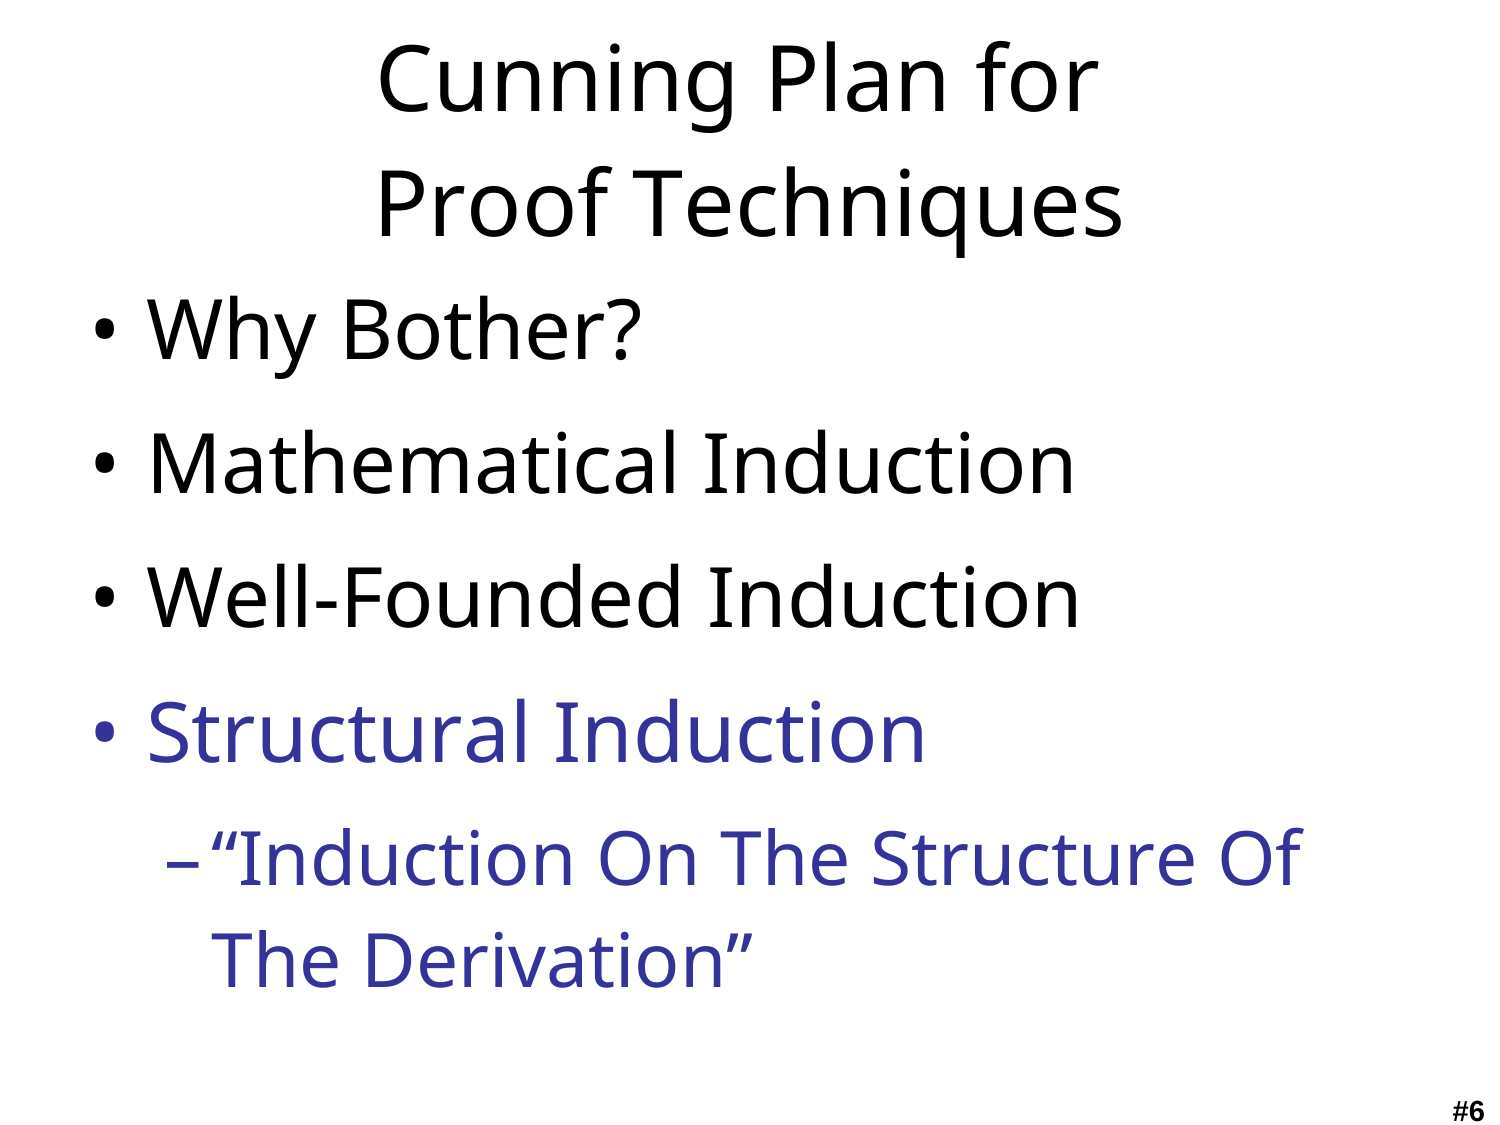

# Cunning Plan for Proof Techniques
Why Bother?
Mathematical Induction
Well-Founded Induction
Structural Induction
“Induction On The Structure Of The Derivation”
6